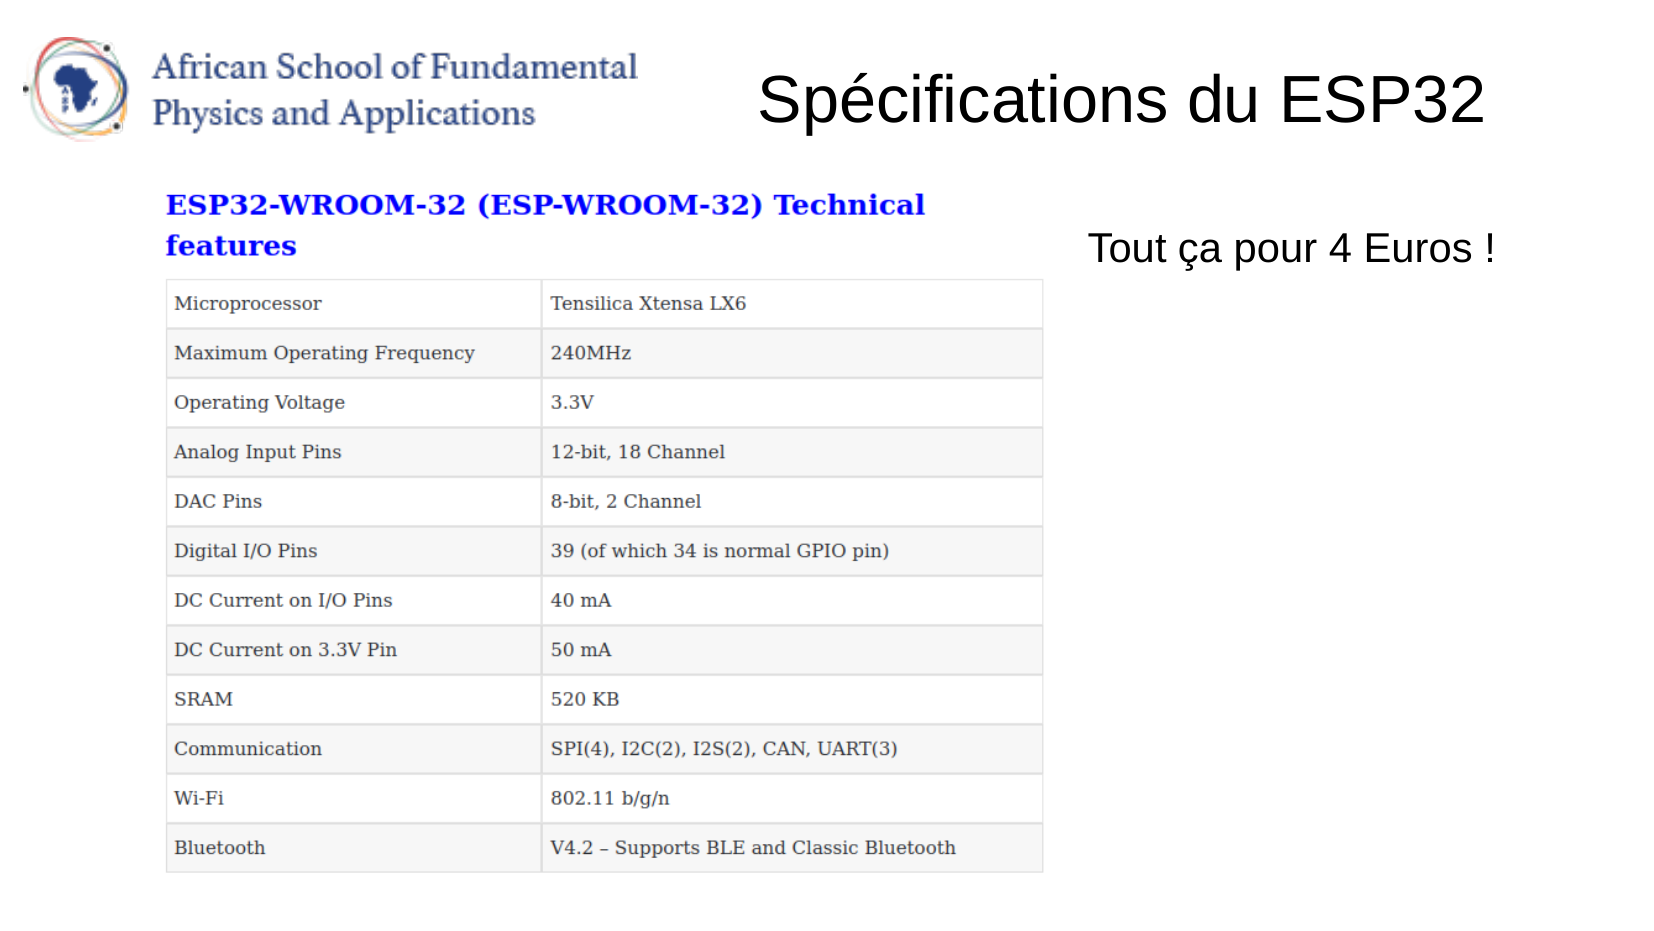

# Spécifications du ESP32
Tout ça pour 4 Euros !